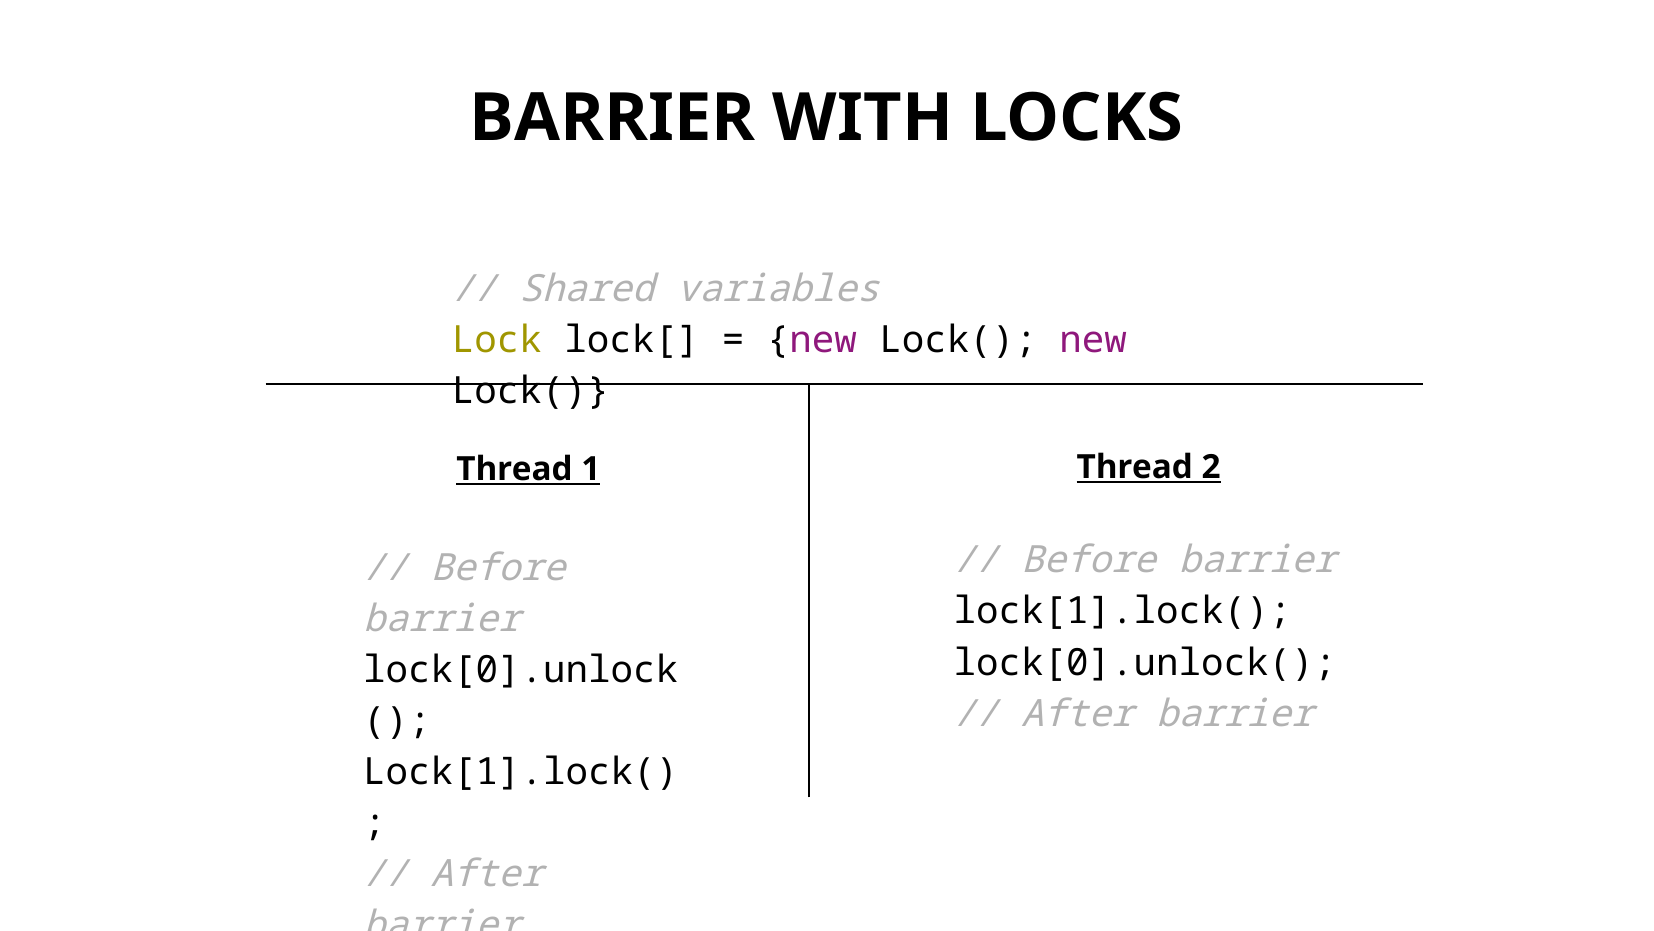

# BARRIER WITH LOCKS
// Shared variables
Lock lock[] = {new Lock(); new Lock()}
Thread 2
// Before barrier
lock[1].lock();
lock[0].unlock();
// After barrier
Thread 1
// Before barrier
lock[0].unlock();
Lock[1].lock();
// After barrier